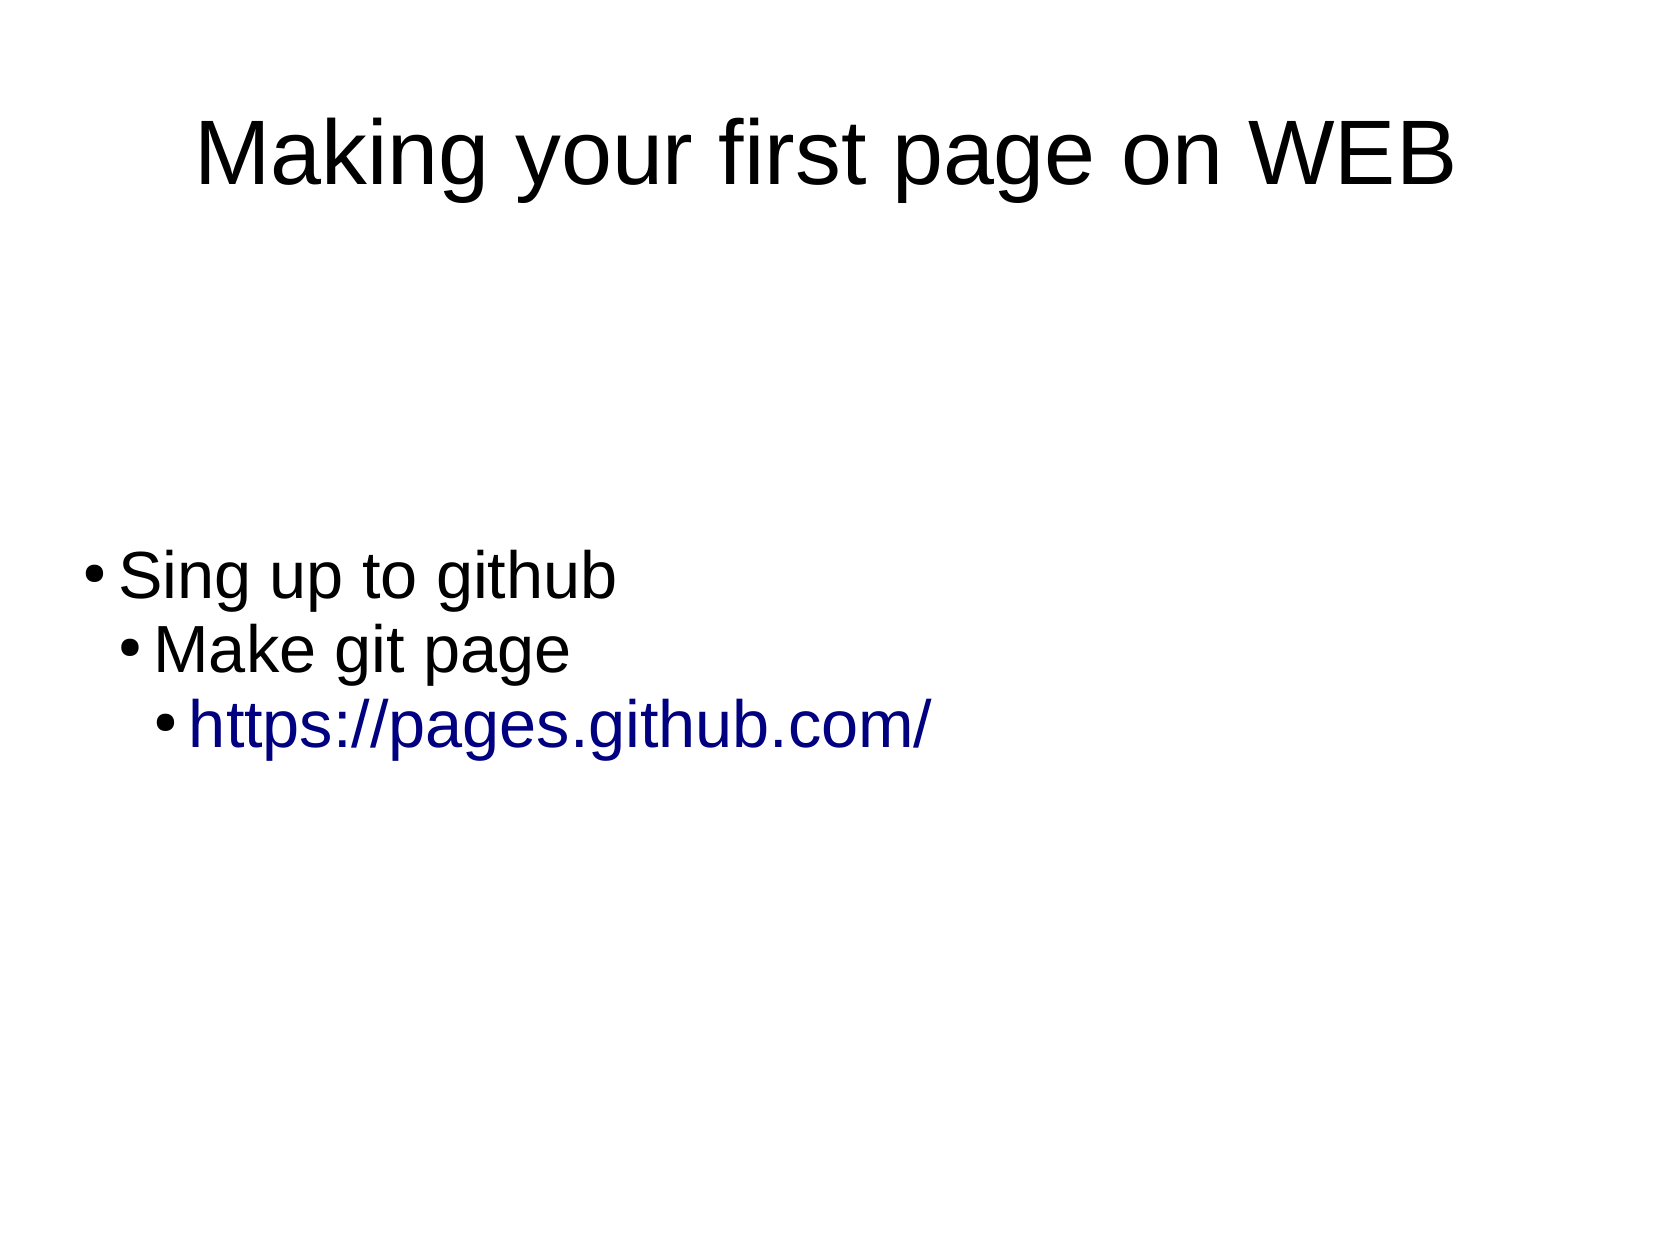

# Making your first page on WEB
Sing up to github
Make git page
https://pages.github.com/